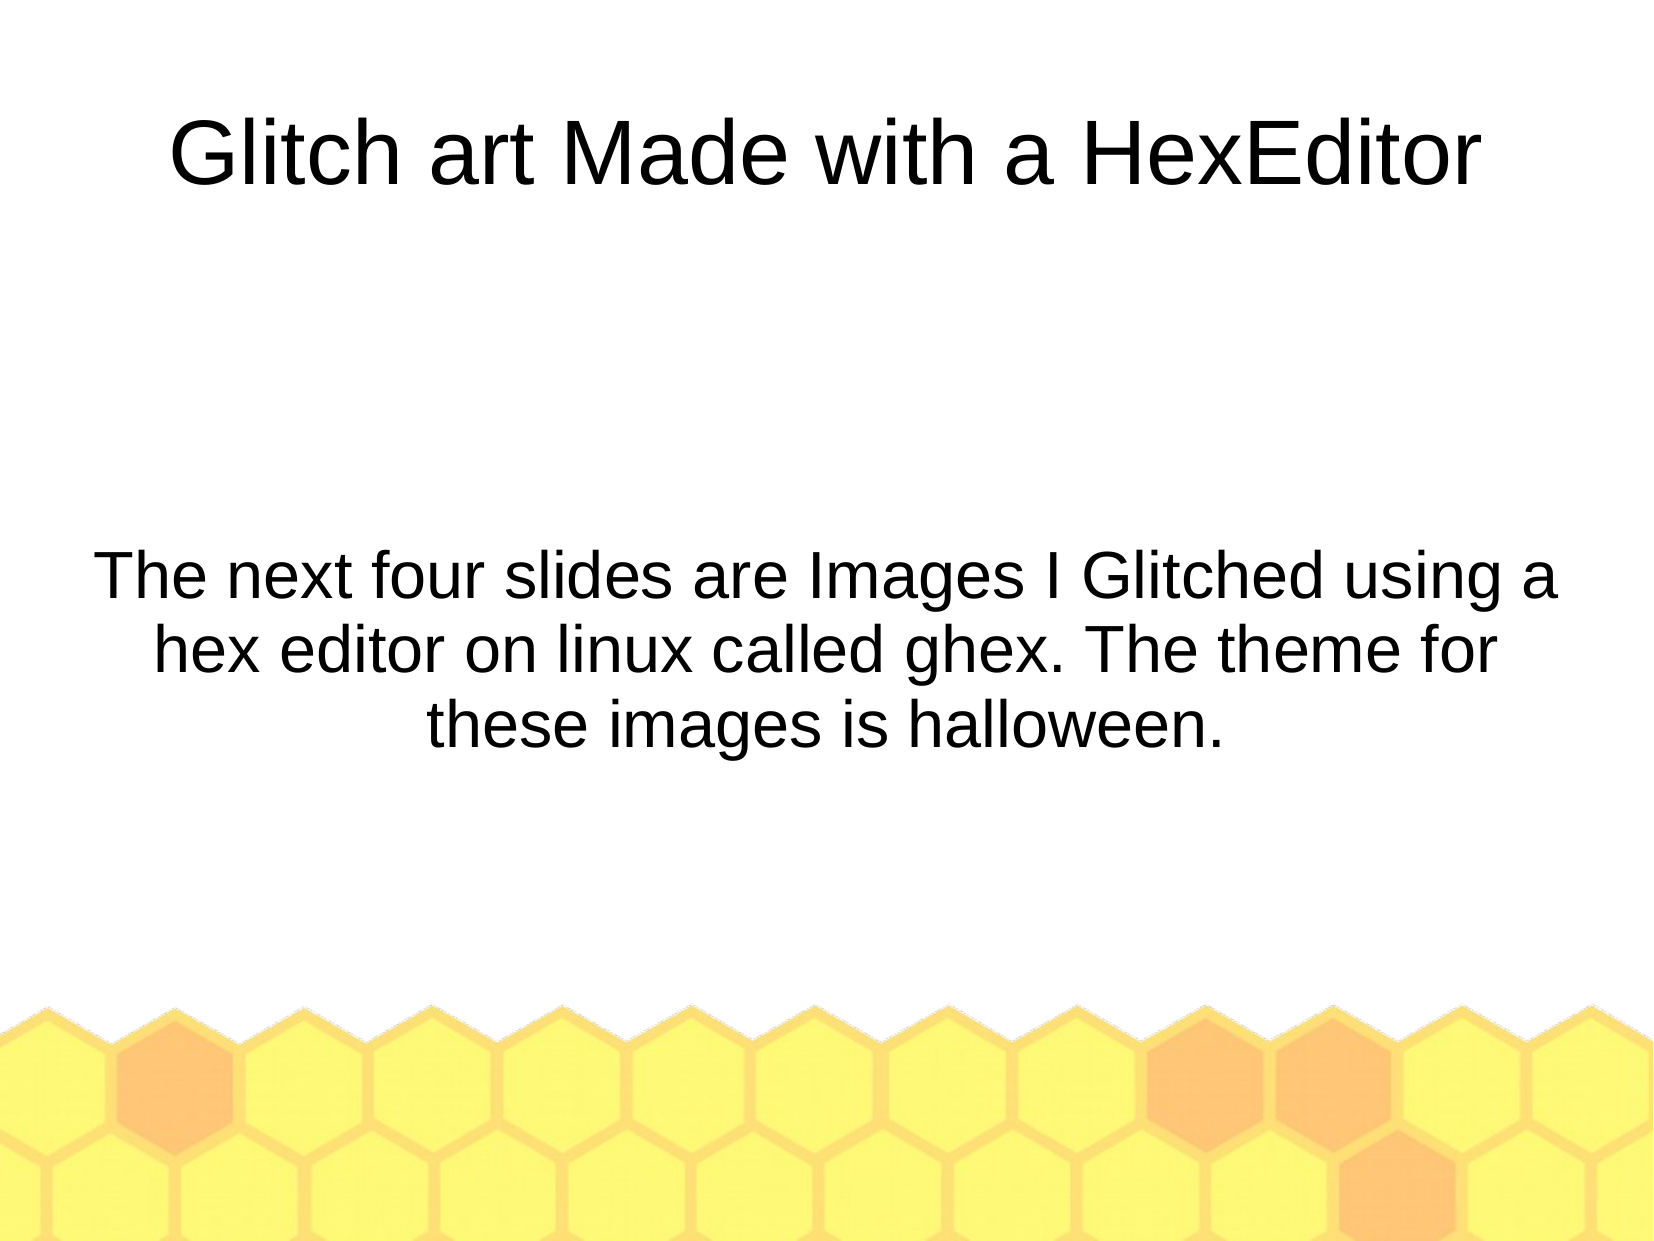

# Glitch art Made with a HexEditor
The next four slides are Images I Glitched using a hex editor on linux called ghex. The theme for these images is halloween.